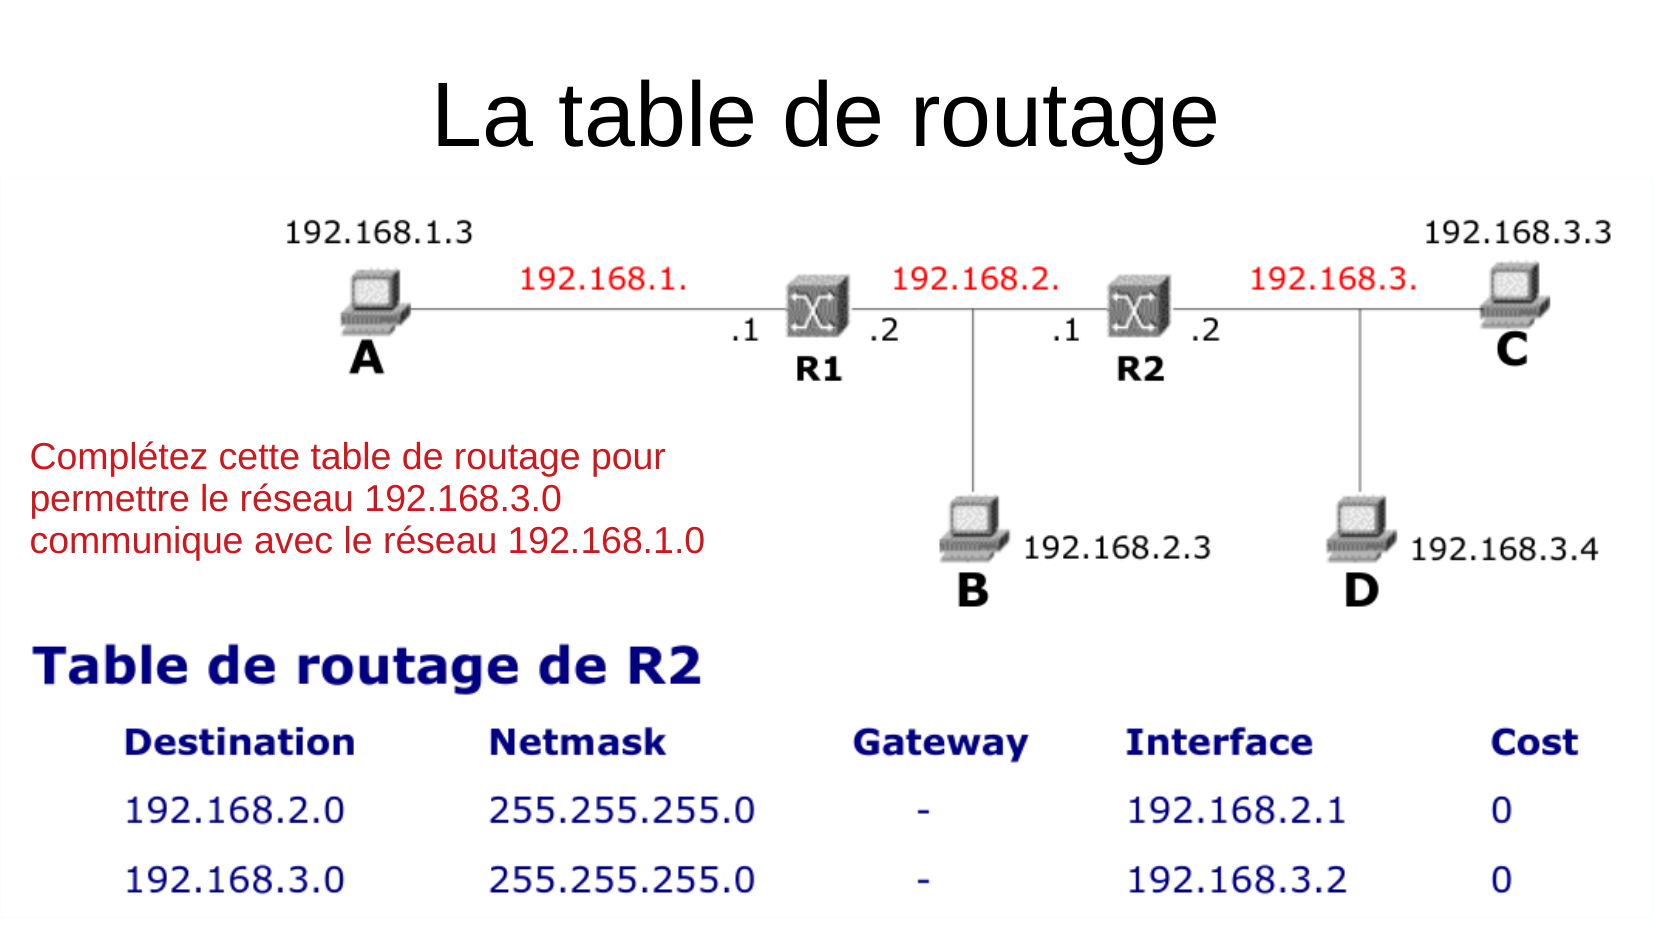

# La table de routage
Complétez cette table de routage pour permettre le réseau 192.168.3.0 communique avec le réseau 192.168.1.0
27